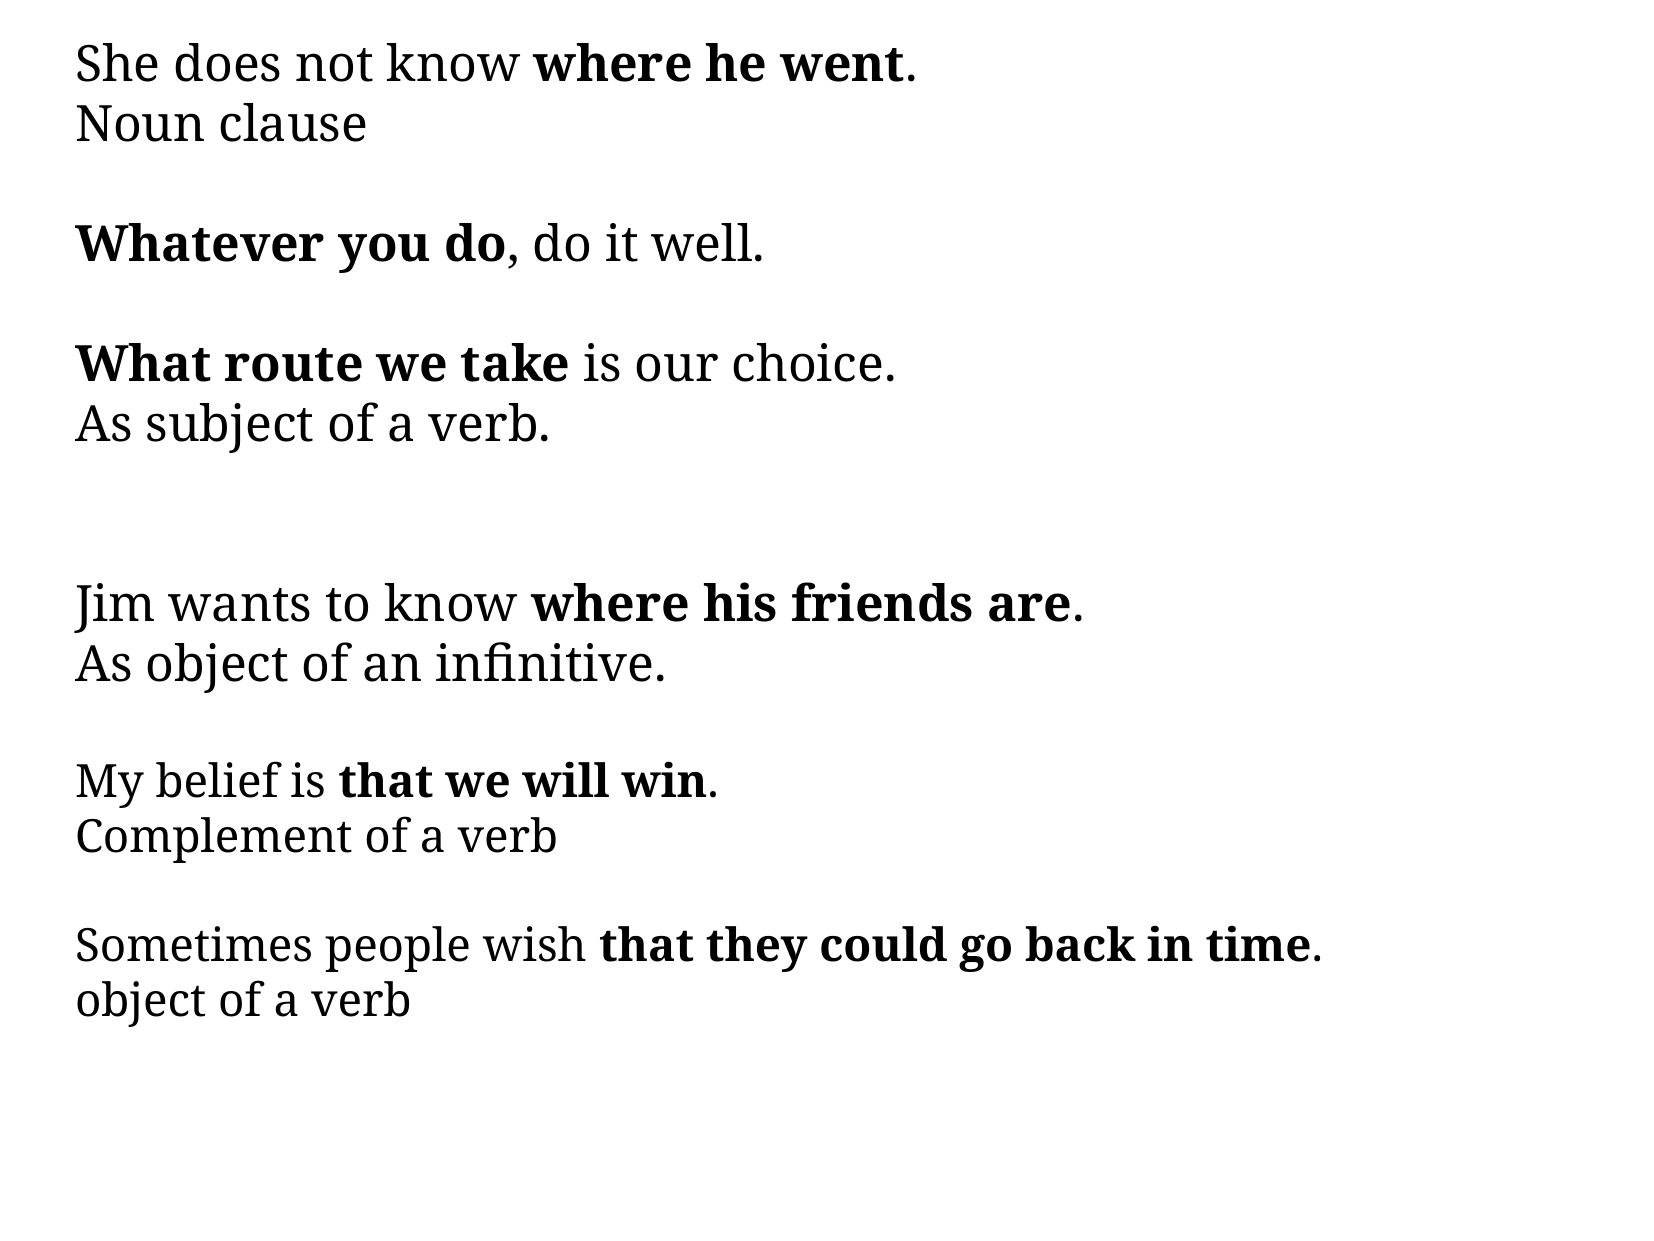

She does not know where he went.
Noun clause
Whatever you do, do it well.
What route we take is our choice.
As subject of a verb.
Jim wants to know where his friends are.
As object of an infinitive.
My belief is that we will win.
Complement of a verb
Sometimes people wish that they could go back in time.
object of a verb